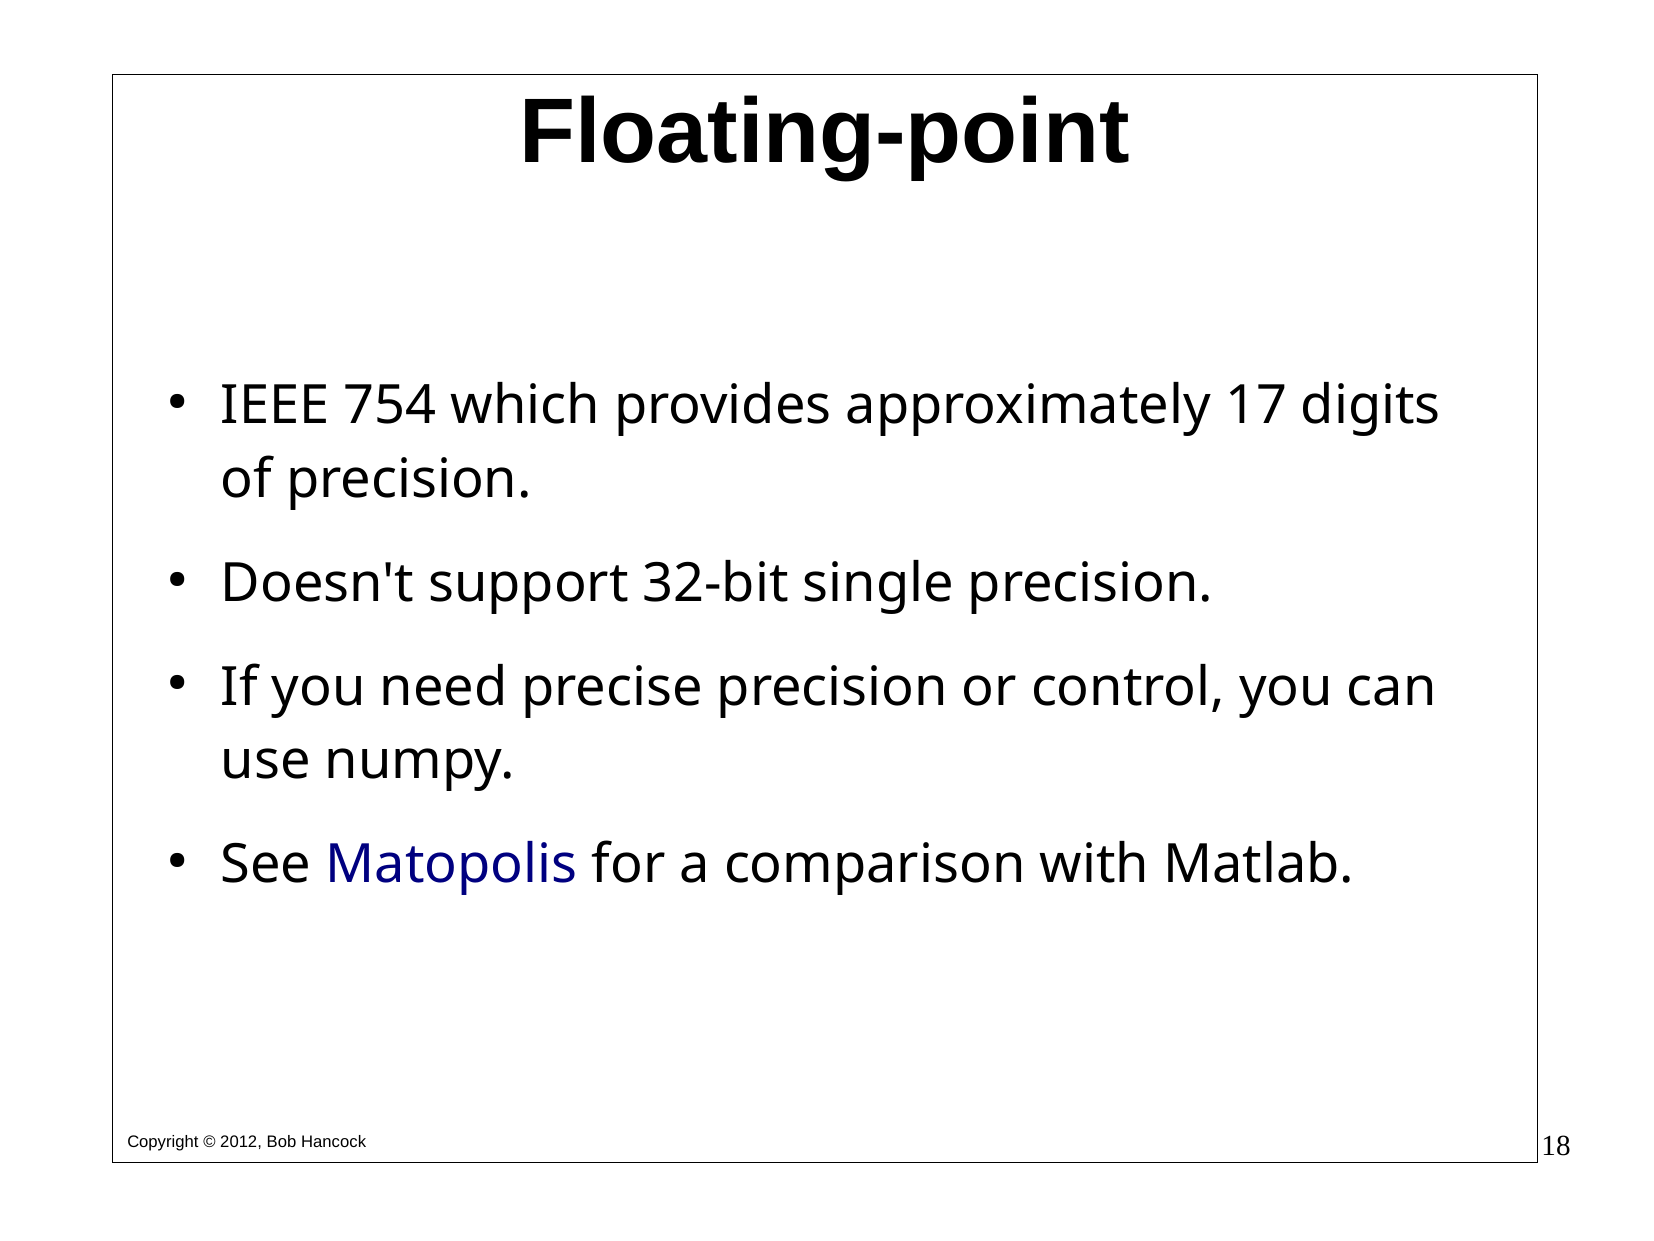

# Floating-point
IEEE 754 which provides approximately 17 digits of precision.
Doesn't support 32-bit single precision.
If you need precise precision or control, you can use numpy.
See Matopolis for a comparison with Matlab.
Copyright © 2012, Bob Hancock
18